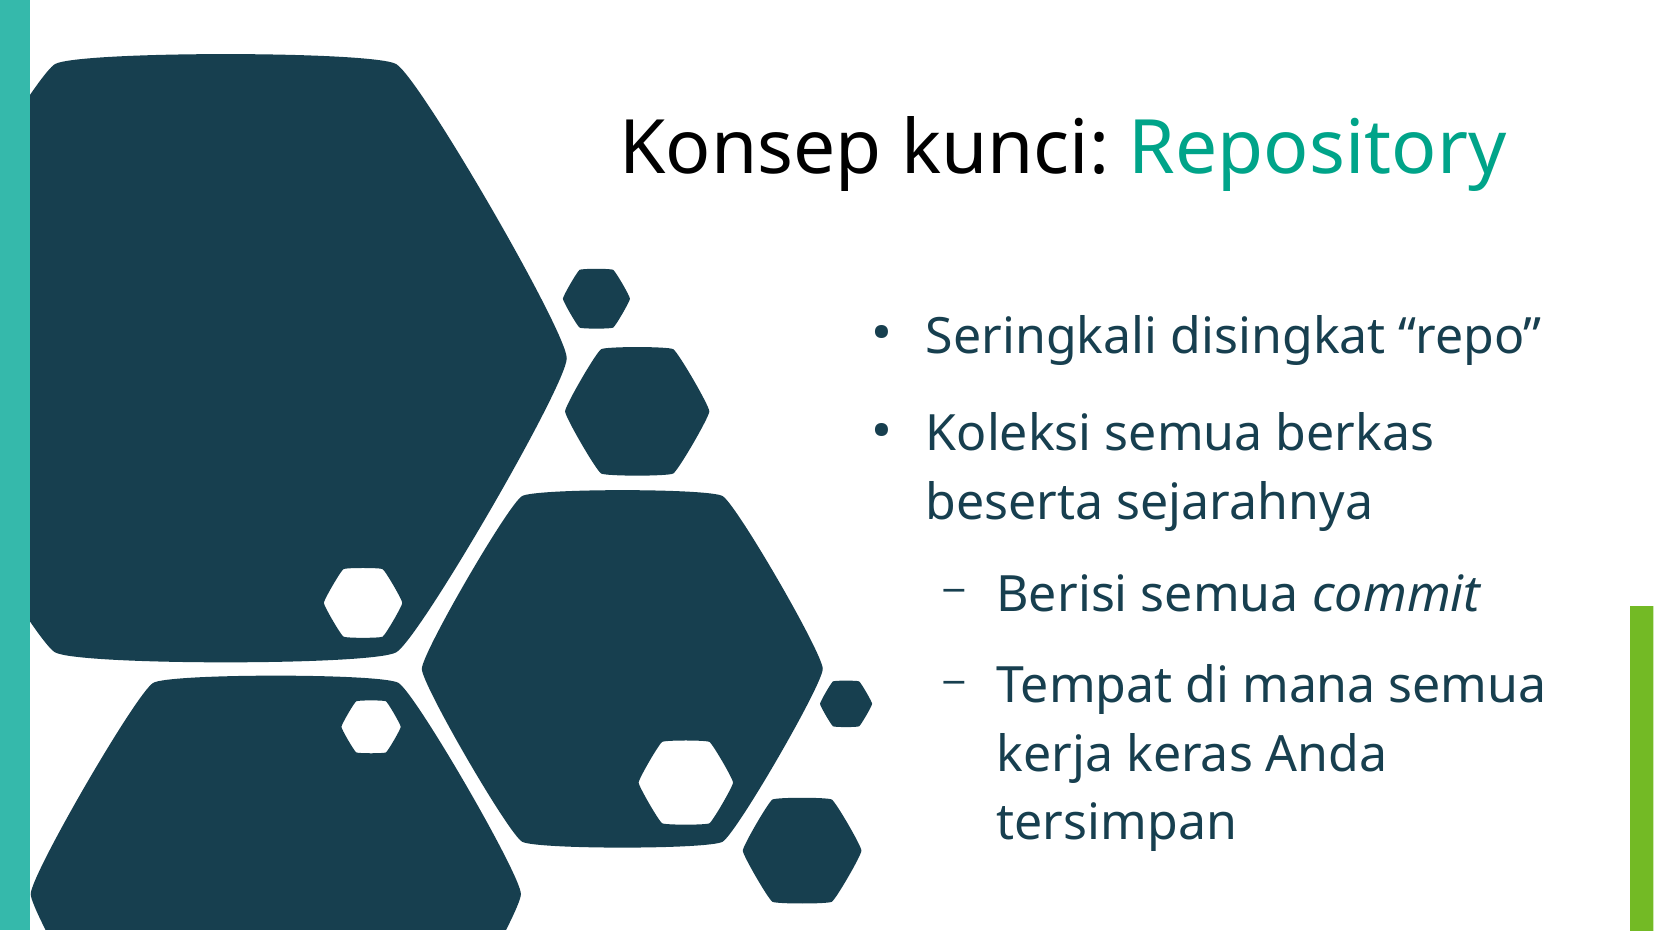

# Konsep kunci: Repository
Seringkali disingkat “repo”
Koleksi semua berkas beserta sejarahnya
Berisi semua commit
Tempat di mana semua kerja keras Anda tersimpan